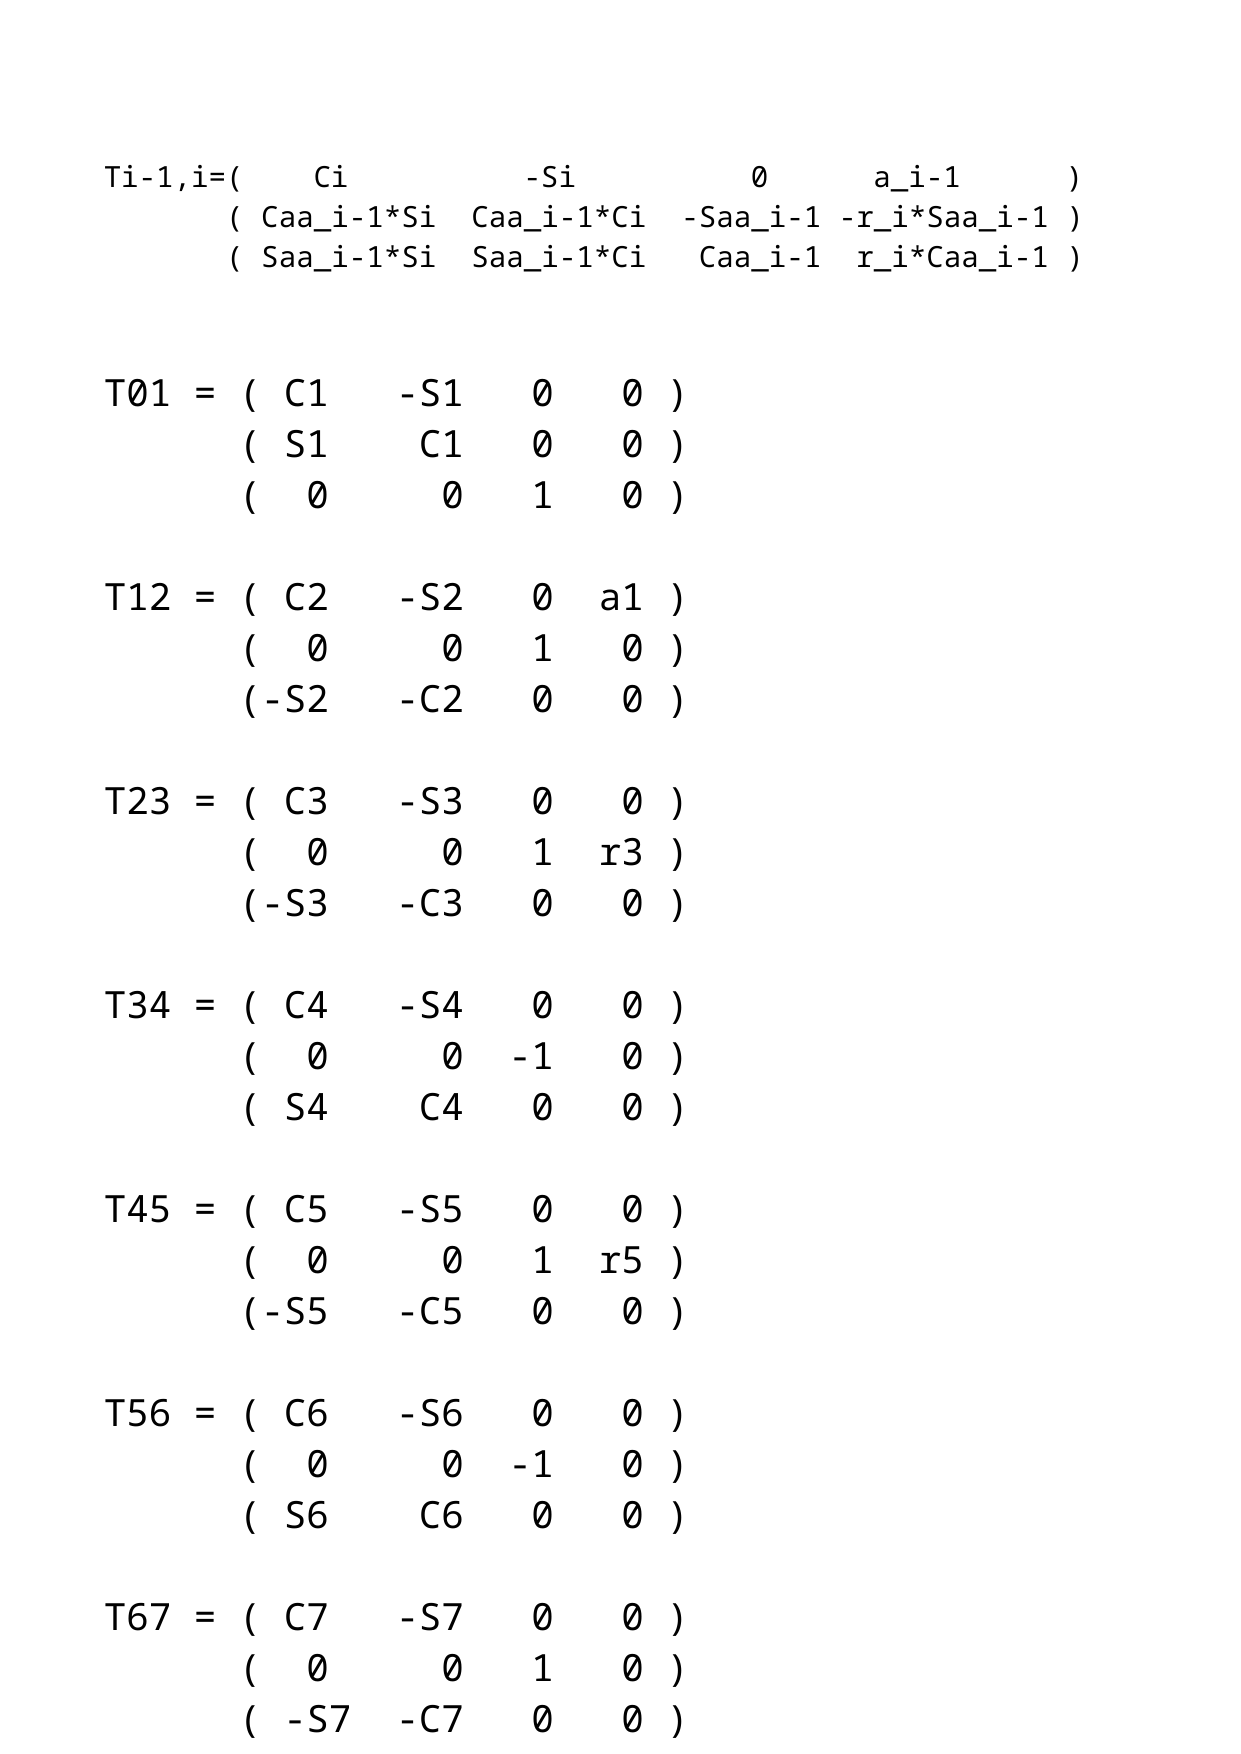

Ti-1,i=( Ci -Si 0 a_i-1 )
 ( Caa_i-1*Si Caa_i-1*Ci -Saa_i-1 -r_i*Saa_i-1 )
 ( Saa_i-1*Si Saa_i-1*Ci Caa_i-1 r_i*Caa_i-1 )
T01 = ( C1 -S1 0 0 )
 ( S1 C1 0 0 )
 ( 0 0 1 0 )
T12 = ( C2 -S2 0 a1 )
 ( 0 0 1 0 )
 (-S2 -C2 0 0 )
T23 = ( C3 -S3 0 0 )
 ( 0 0 1 r3 )
 (-S3 -C3 0 0 )
T34 = ( C4 -S4 0 0 )
 ( 0 0 -1 0 )
 ( S4 C4 0 0 )
T45 = ( C5 -S5 0 0 )
 ( 0 0 1 r5 )
 (-S5 -C5 0 0 )
T56 = ( C6 -S6 0 0 )
 ( 0 0 -1 0 )
 ( S6 C6 0 0 )
T67 = ( C7 -S7 0 0 )
 ( 0 0 1 0 )
 ( -S7 -C7 0 0 )